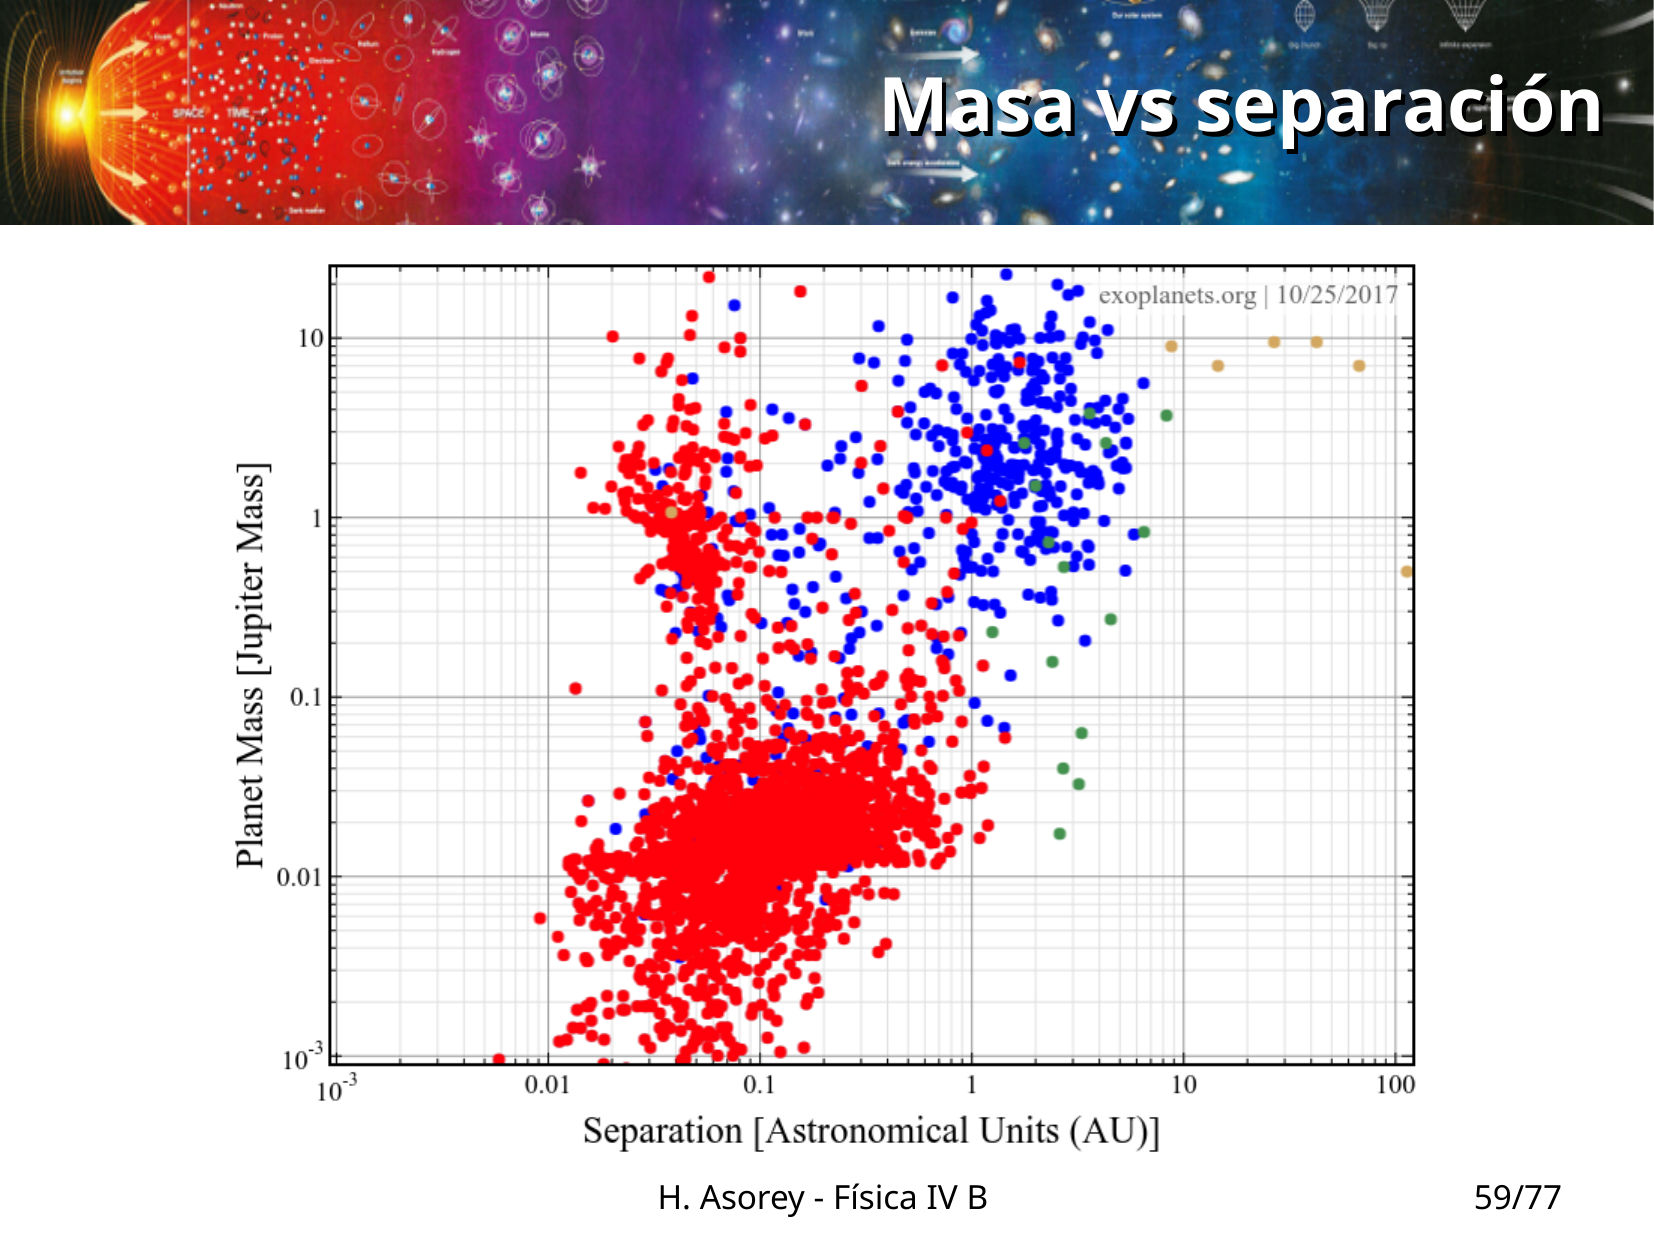

# Masa vs separación
H. Asorey - Física IV B
59